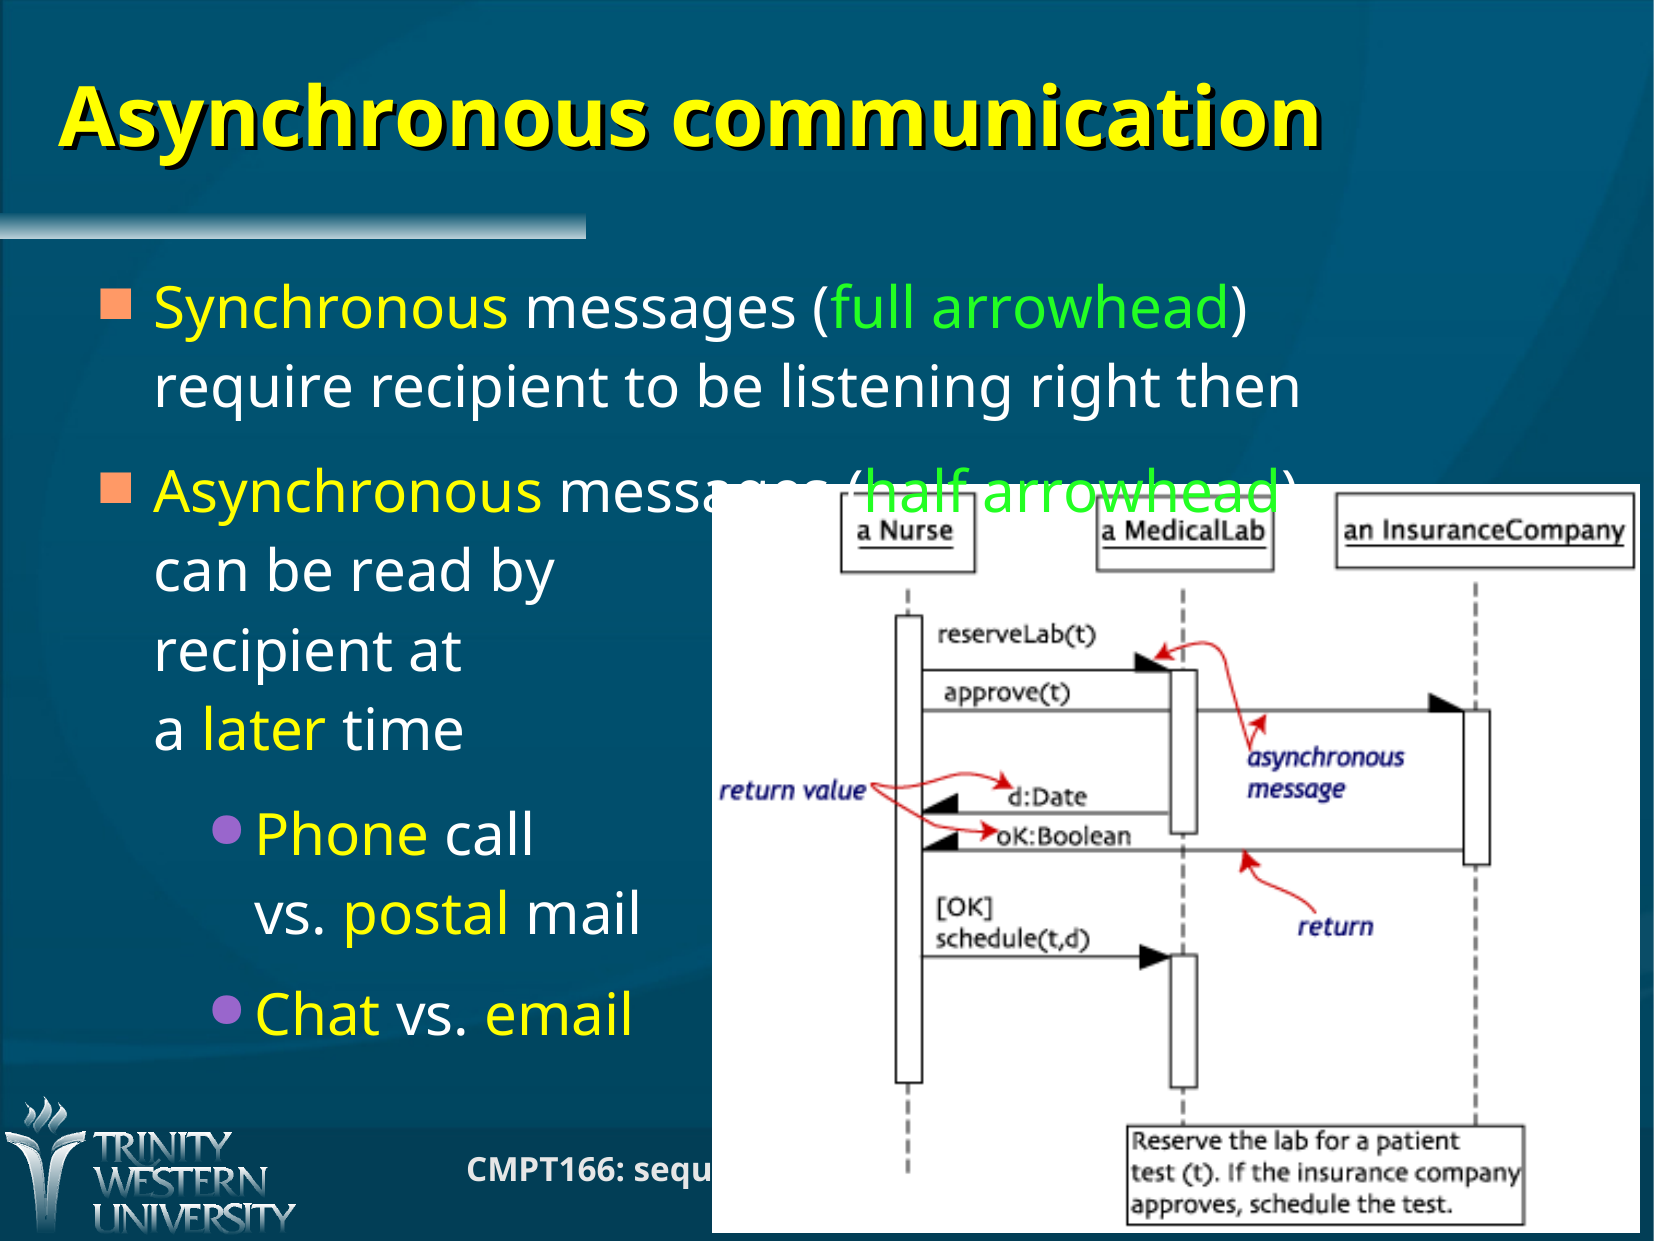

# Asynchronous communication
Synchronous messages (full arrowhead)
require recipient to be listening right then
Asynchronous messages (half arrowhead)
can be read by
recipient at
a later time
Phone call
vs. postal mail
Chat vs. email
CMPT166: sequence diagrams
10 Mar 2010
9